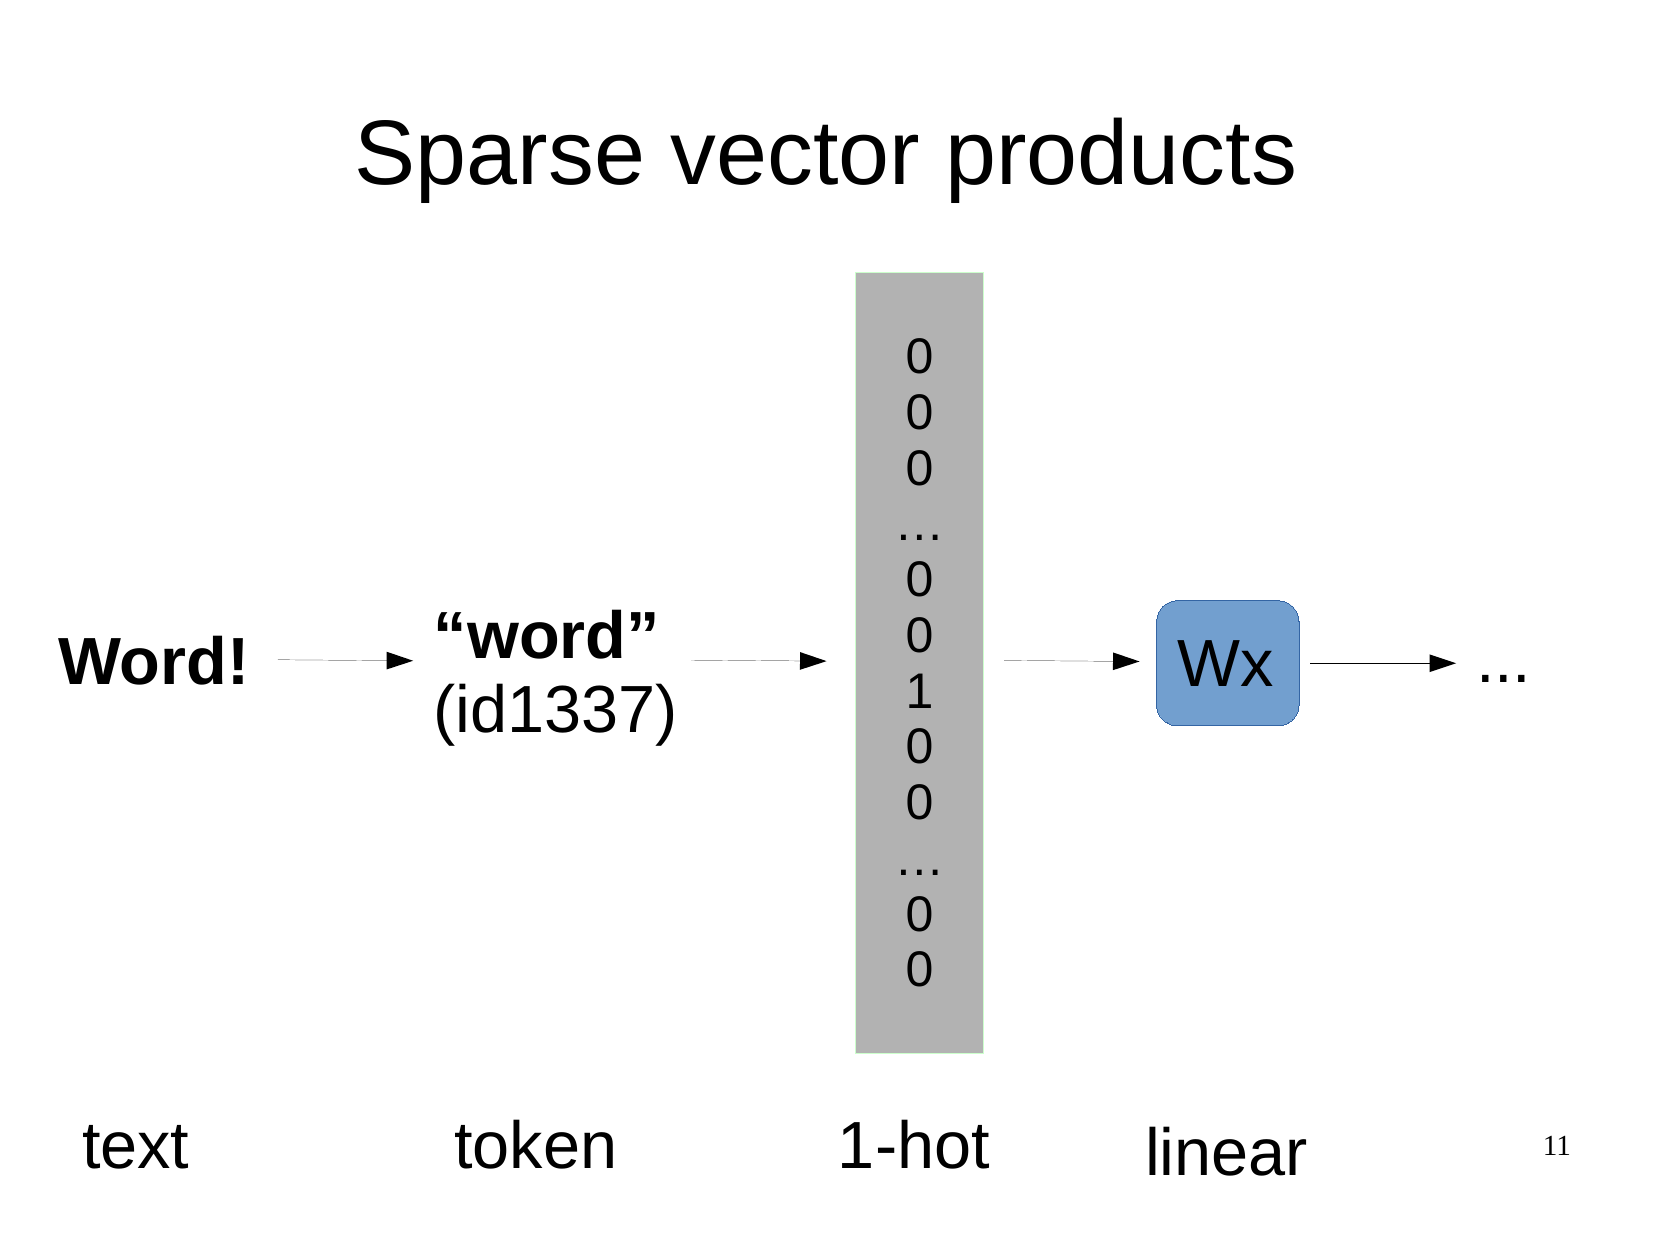

# Sparse vector products
0
0
0
…
0
0
1
0
0
…
0
0
“word”
(id1337)
Wx
...
Word!
text
token
1-hot
linear
11